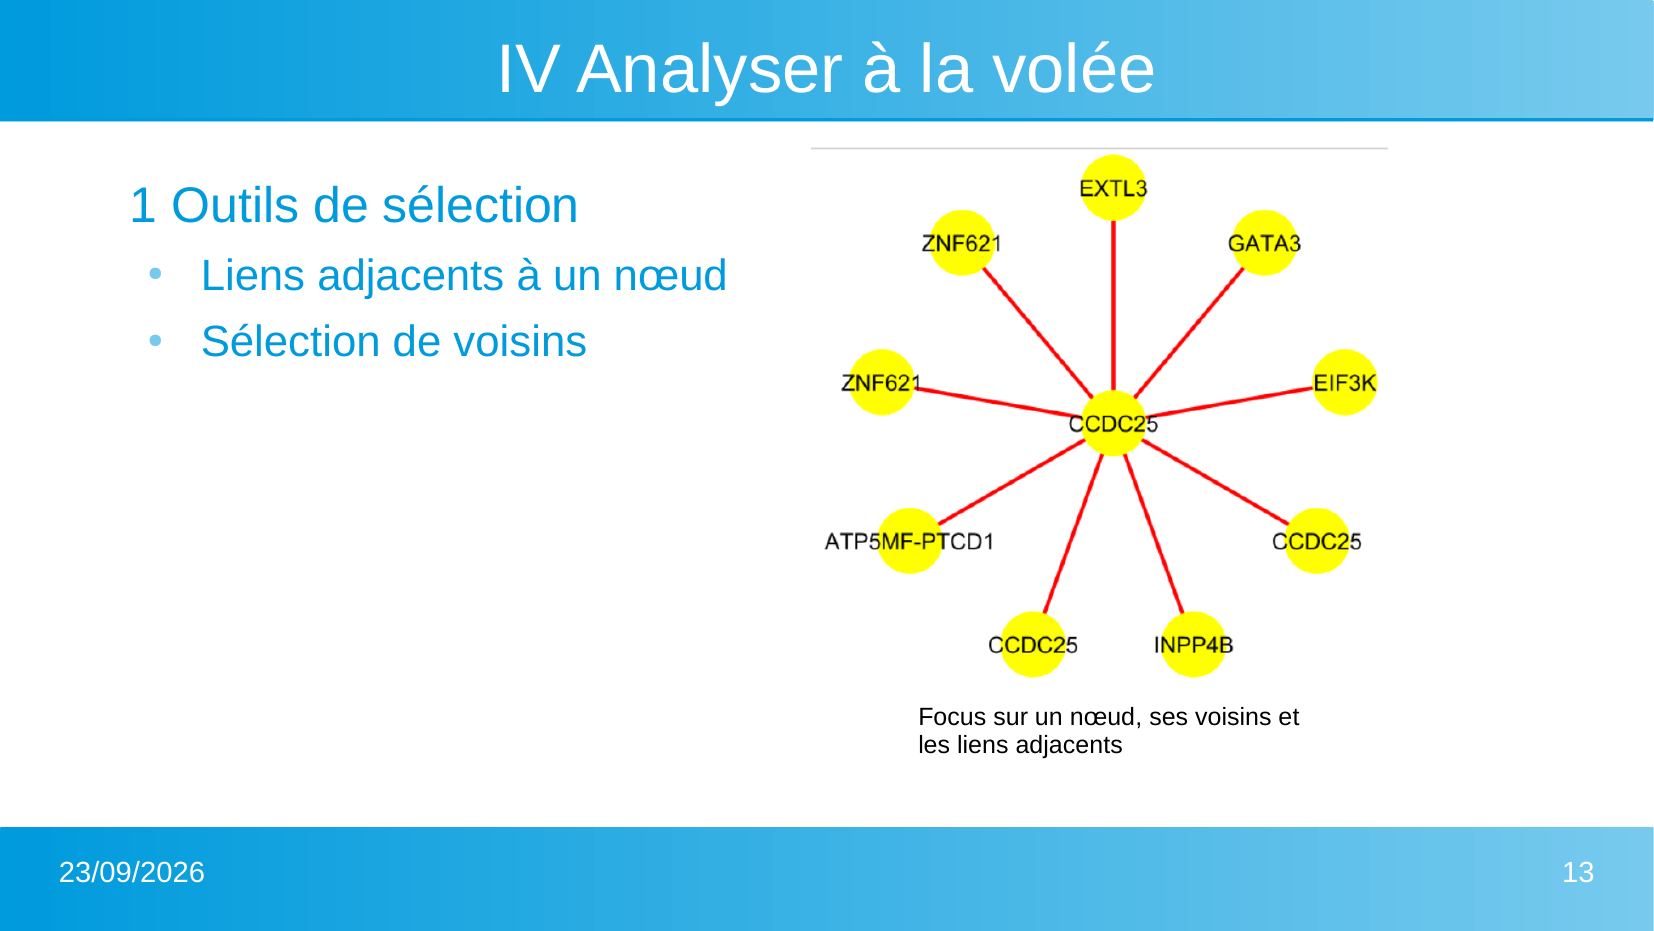

# IV Analyser à la volée
1 Outils de sélection
Liens adjacents à un nœud
Sélection de voisins
Focus sur un nœud, ses voisins et les liens adjacents
13